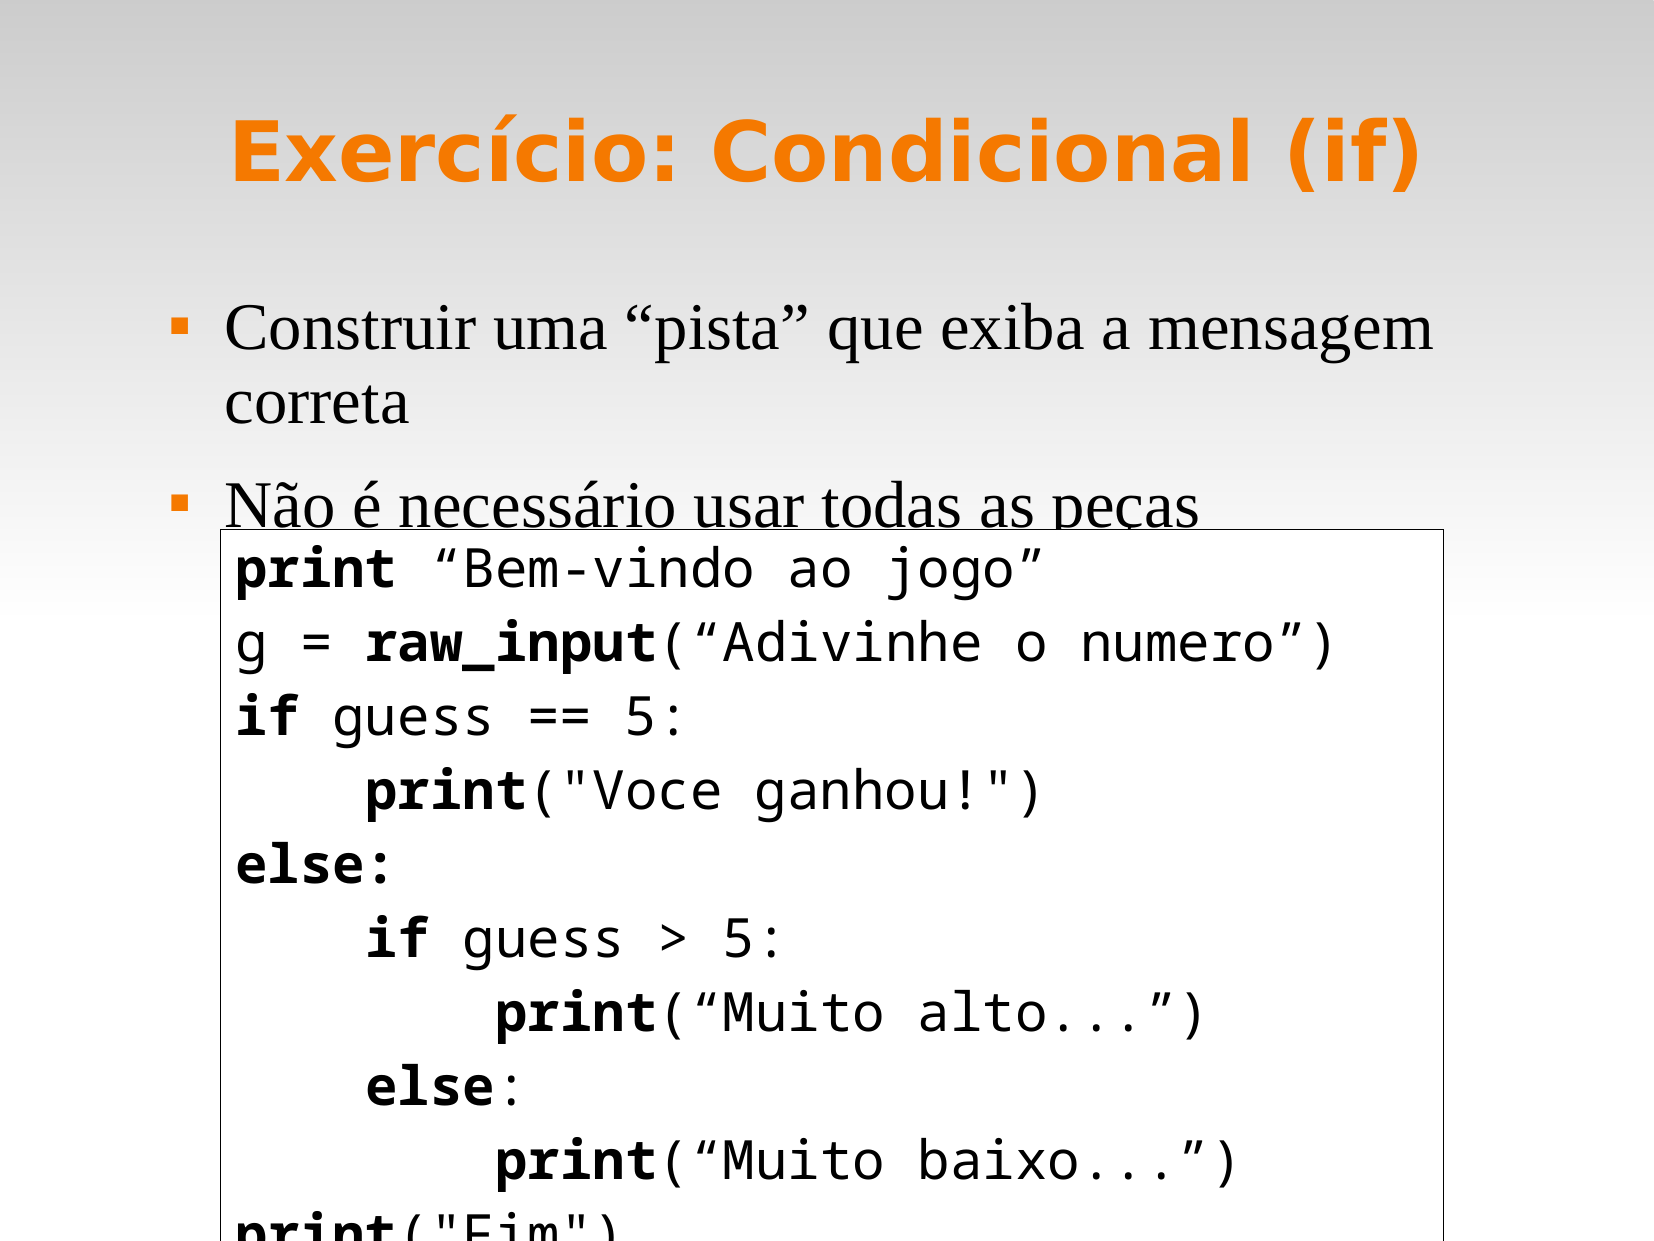

# Exercício: Condicional (if)
Construir uma “pista” que exiba a mensagem correta
Não é necessário usar todas as peças
print “Bem-vindo ao jogo”
g = raw_input(“Adivinhe o numero”)
if guess == 5:
 print("Voce ganhou!")
else:
 if guess > 5:
 print(“Muito alto...”)
 else:
 print(“Muito baixo...”)
print("Fim")